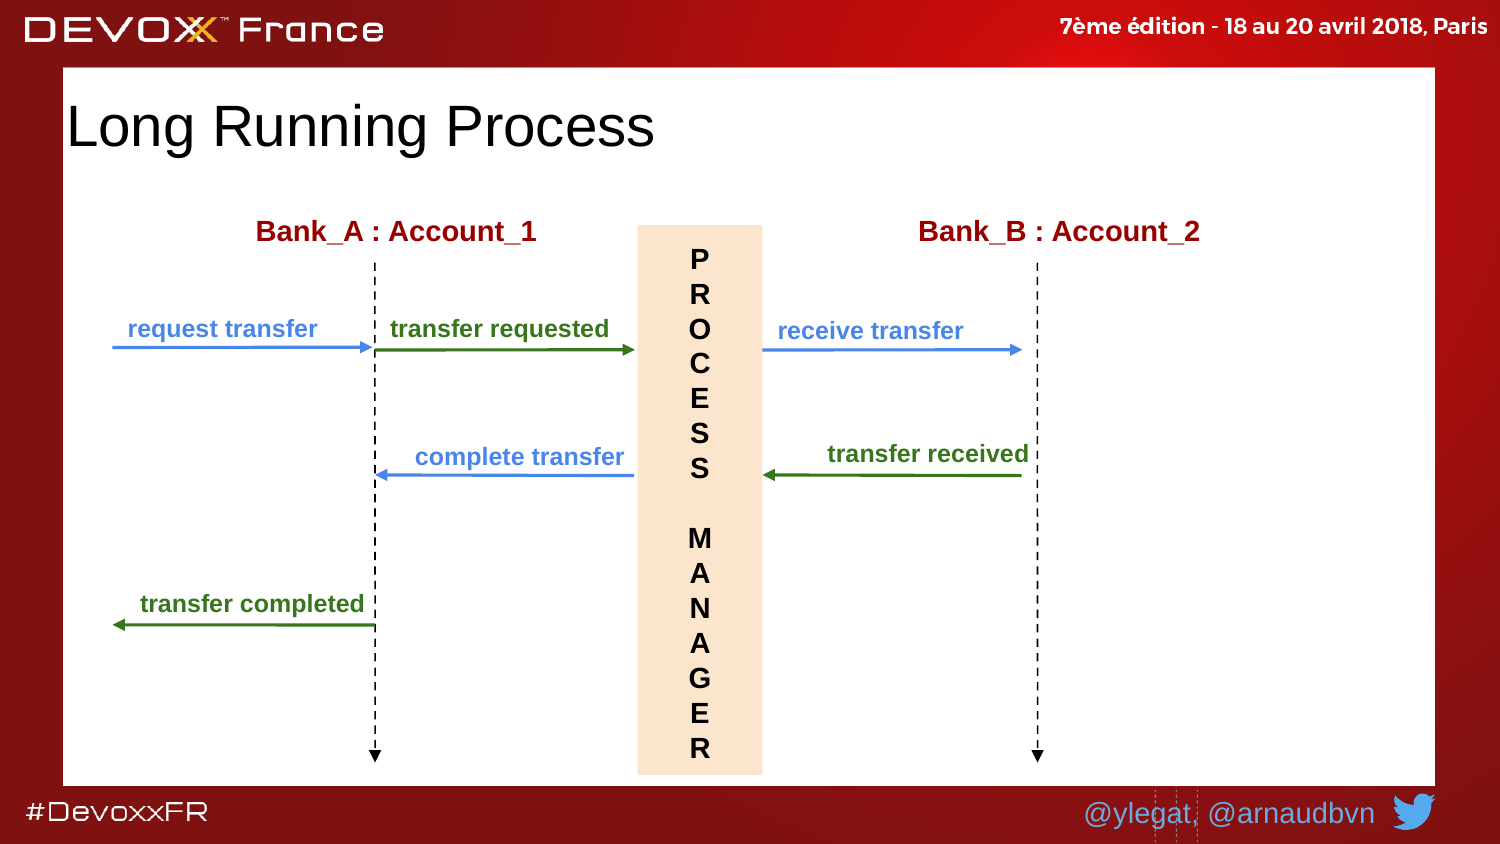

# Long Running Process
Bank_A : Account_1
Bank_B : Account_2
P
R
O
C
E
S
S
M
A
N
A
G
E
R
request transfer
transfer requested
receive transfer
transfer received
complete transfer
transfer completed
@ylegat, @arnaudbvn